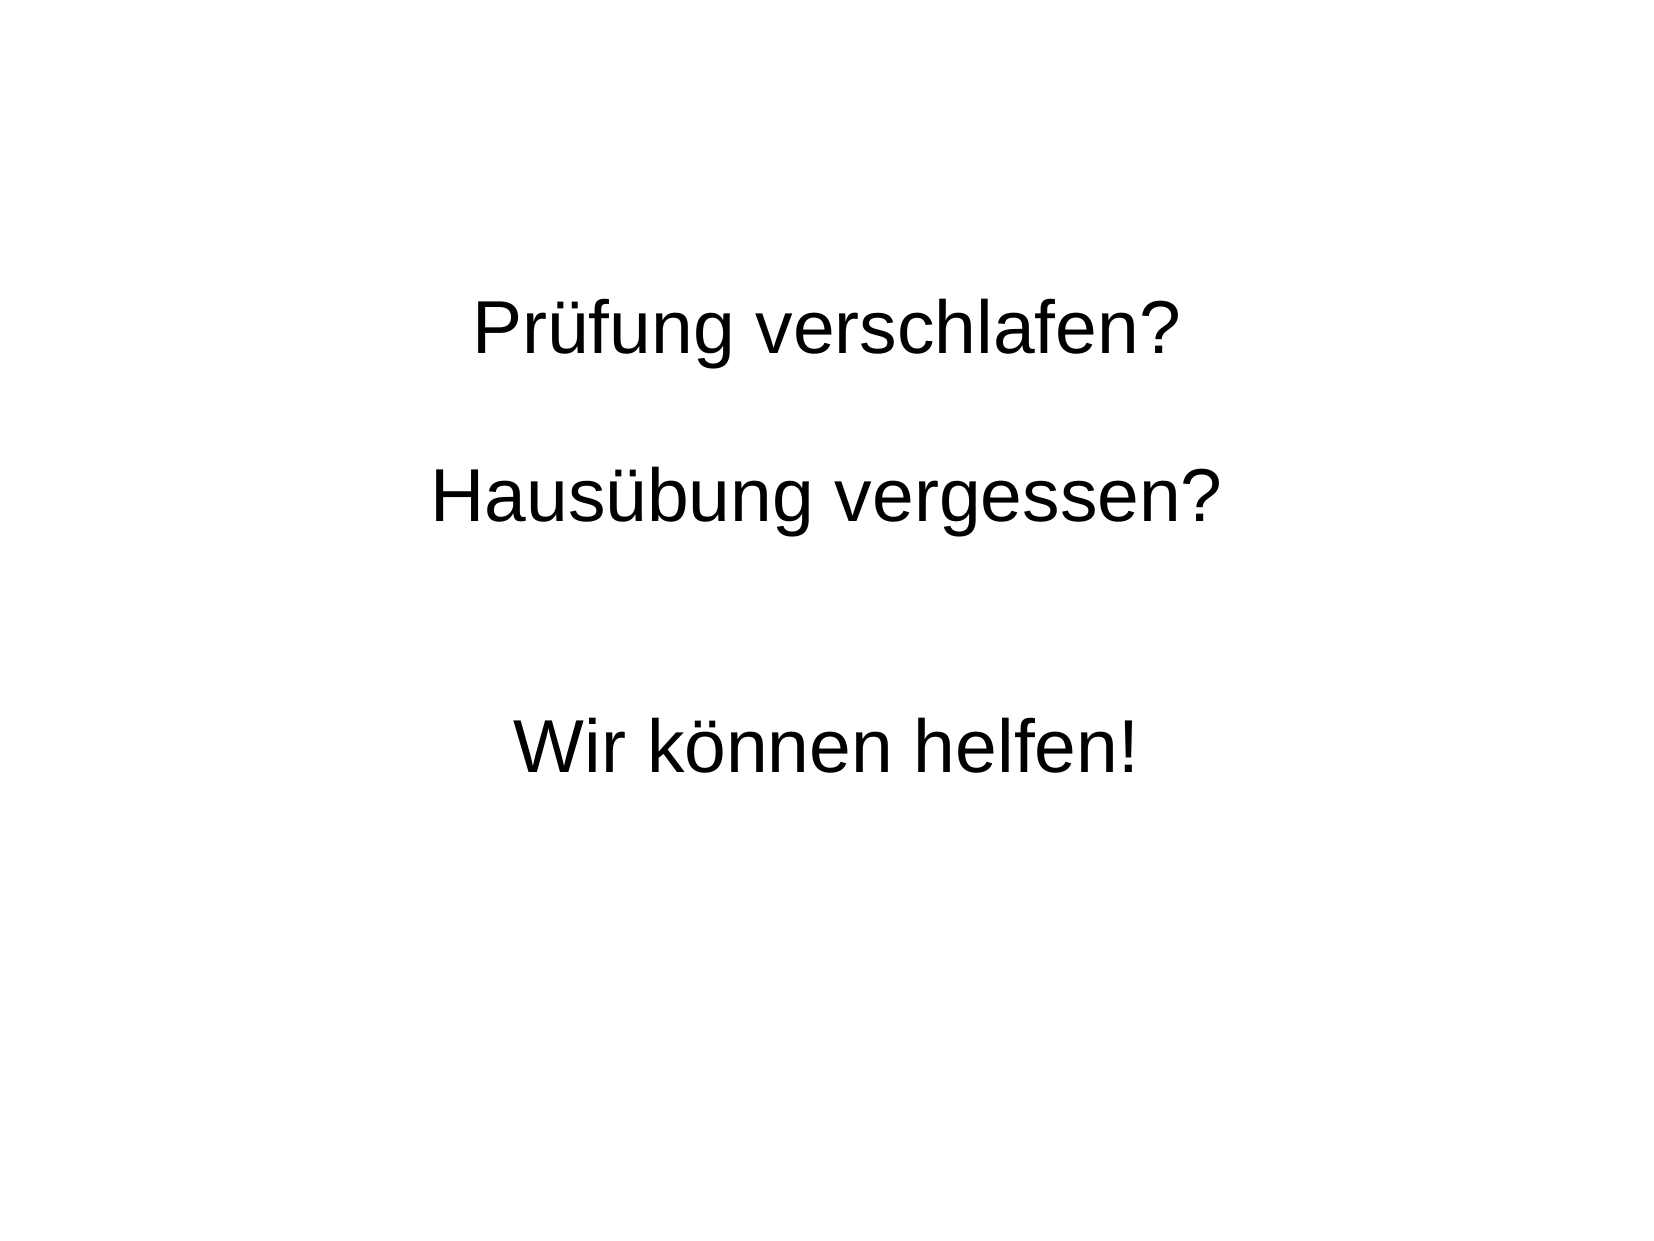

# Prüfung verschlafen?
Hausübung vergessen?
Wir können helfen!